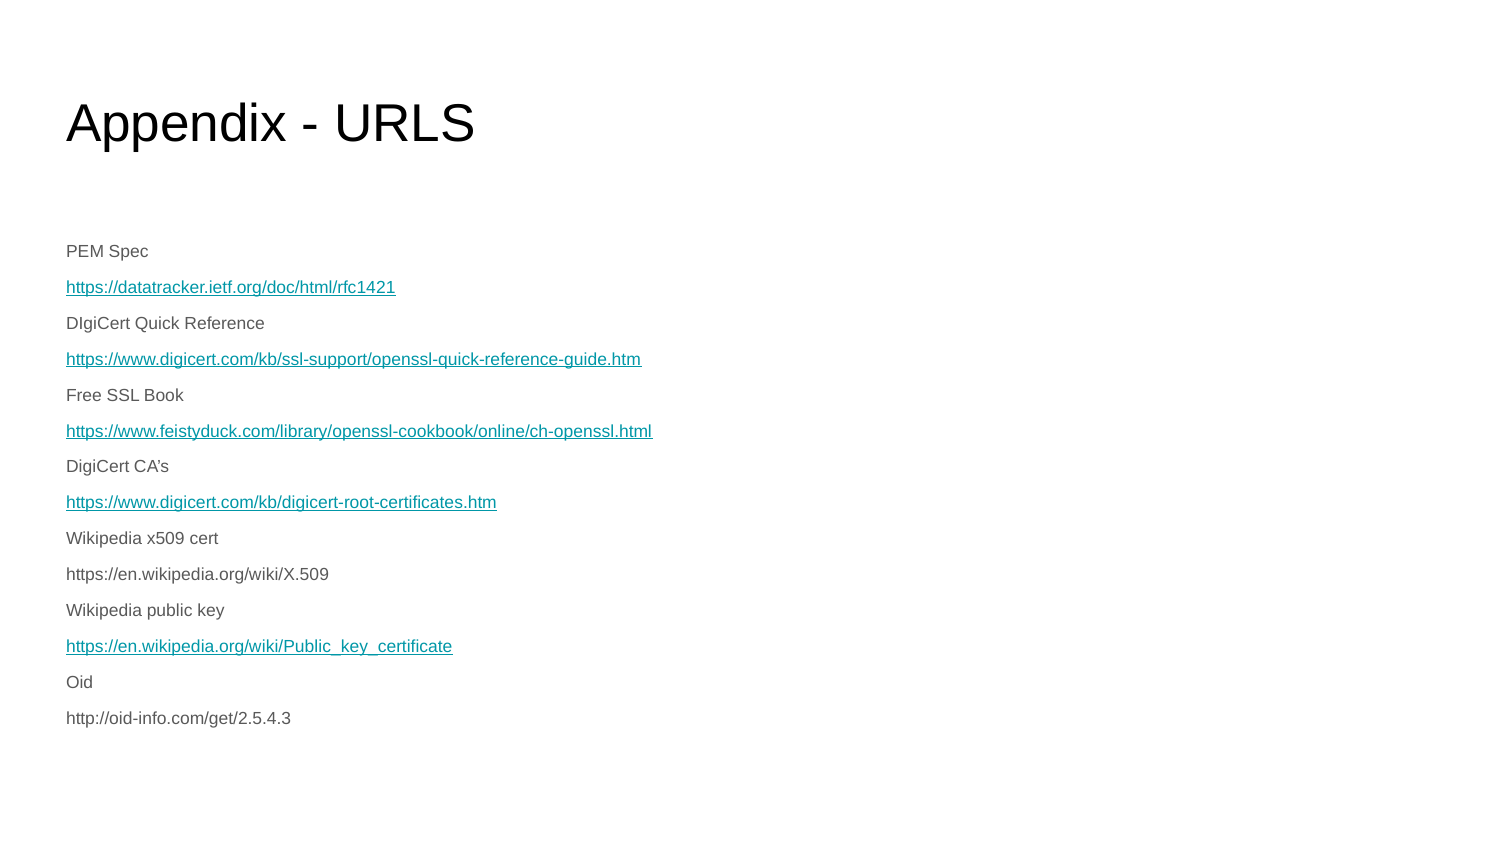

# Appendix - URLS
PEM Spec
https://datatracker.ietf.org/doc/html/rfc1421
DIgiCert Quick Reference
https://www.digicert.com/kb/ssl-support/openssl-quick-reference-guide.htm
Free SSL Book
https://www.feistyduck.com/library/openssl-cookbook/online/ch-openssl.html
DigiCert CA’s
https://www.digicert.com/kb/digicert-root-certificates.htm
Wikipedia x509 cert
https://en.wikipedia.org/wiki/X.509
Wikipedia public key
https://en.wikipedia.org/wiki/Public_key_certificate
Oid
http://oid-info.com/get/2.5.4.3